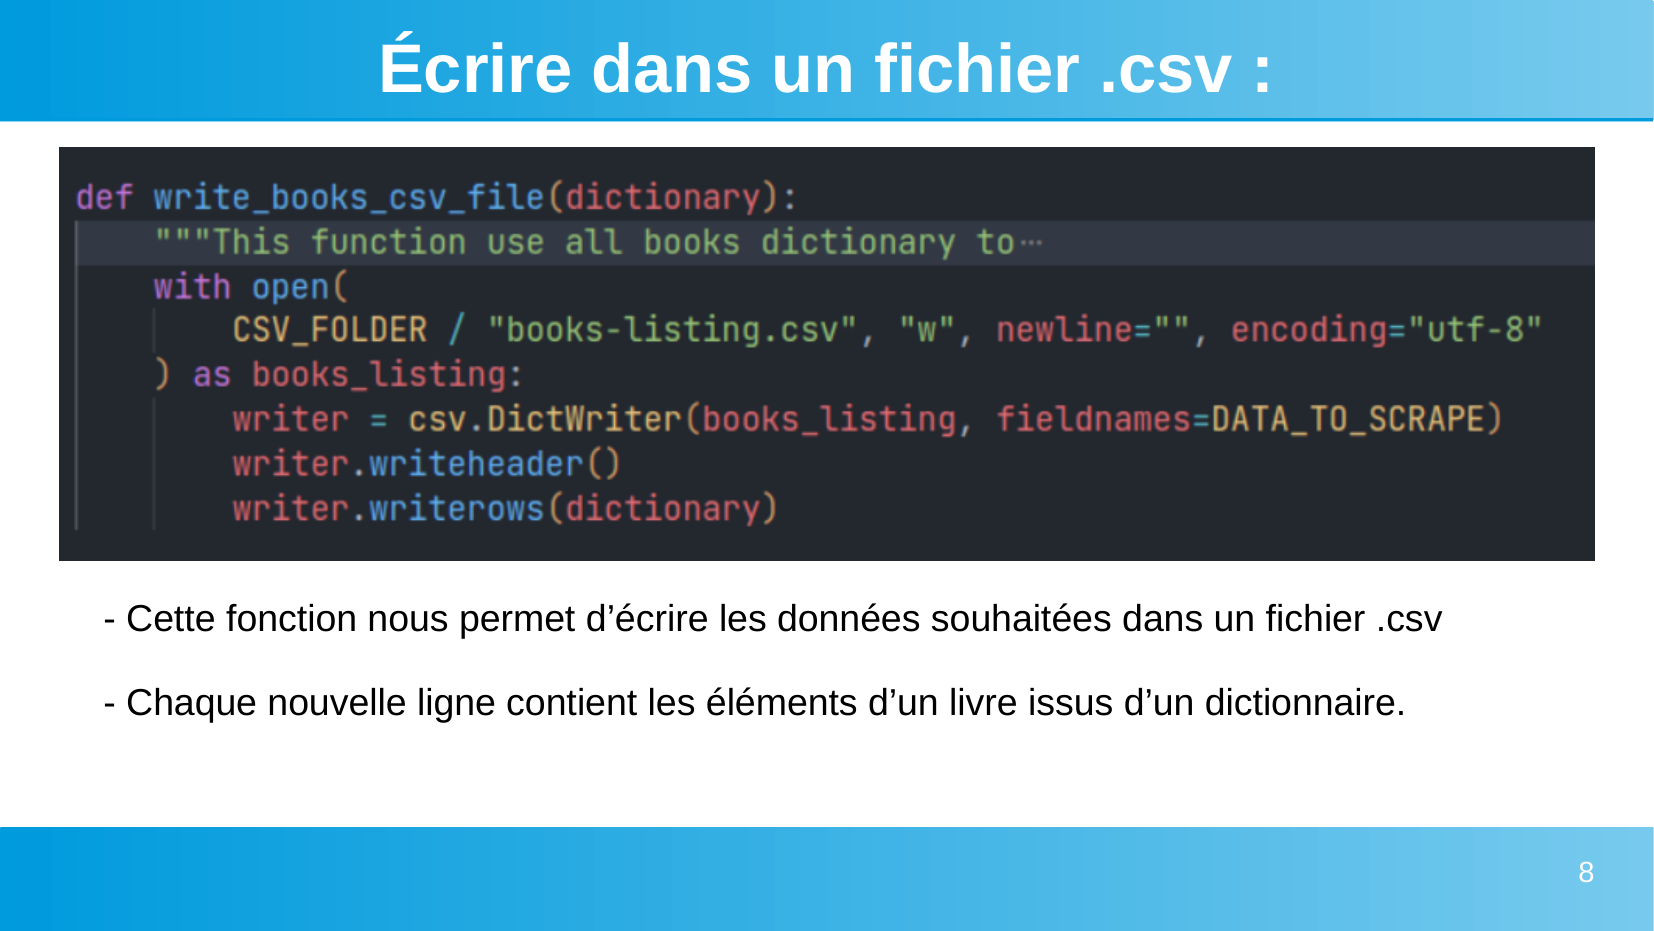

# Écrire dans un fichier .csv :
- Cette fonction nous permet d’écrire les données souhaitées dans un fichier .csv
- Chaque nouvelle ligne contient les éléments d’un livre issus d’un dictionnaire.
8